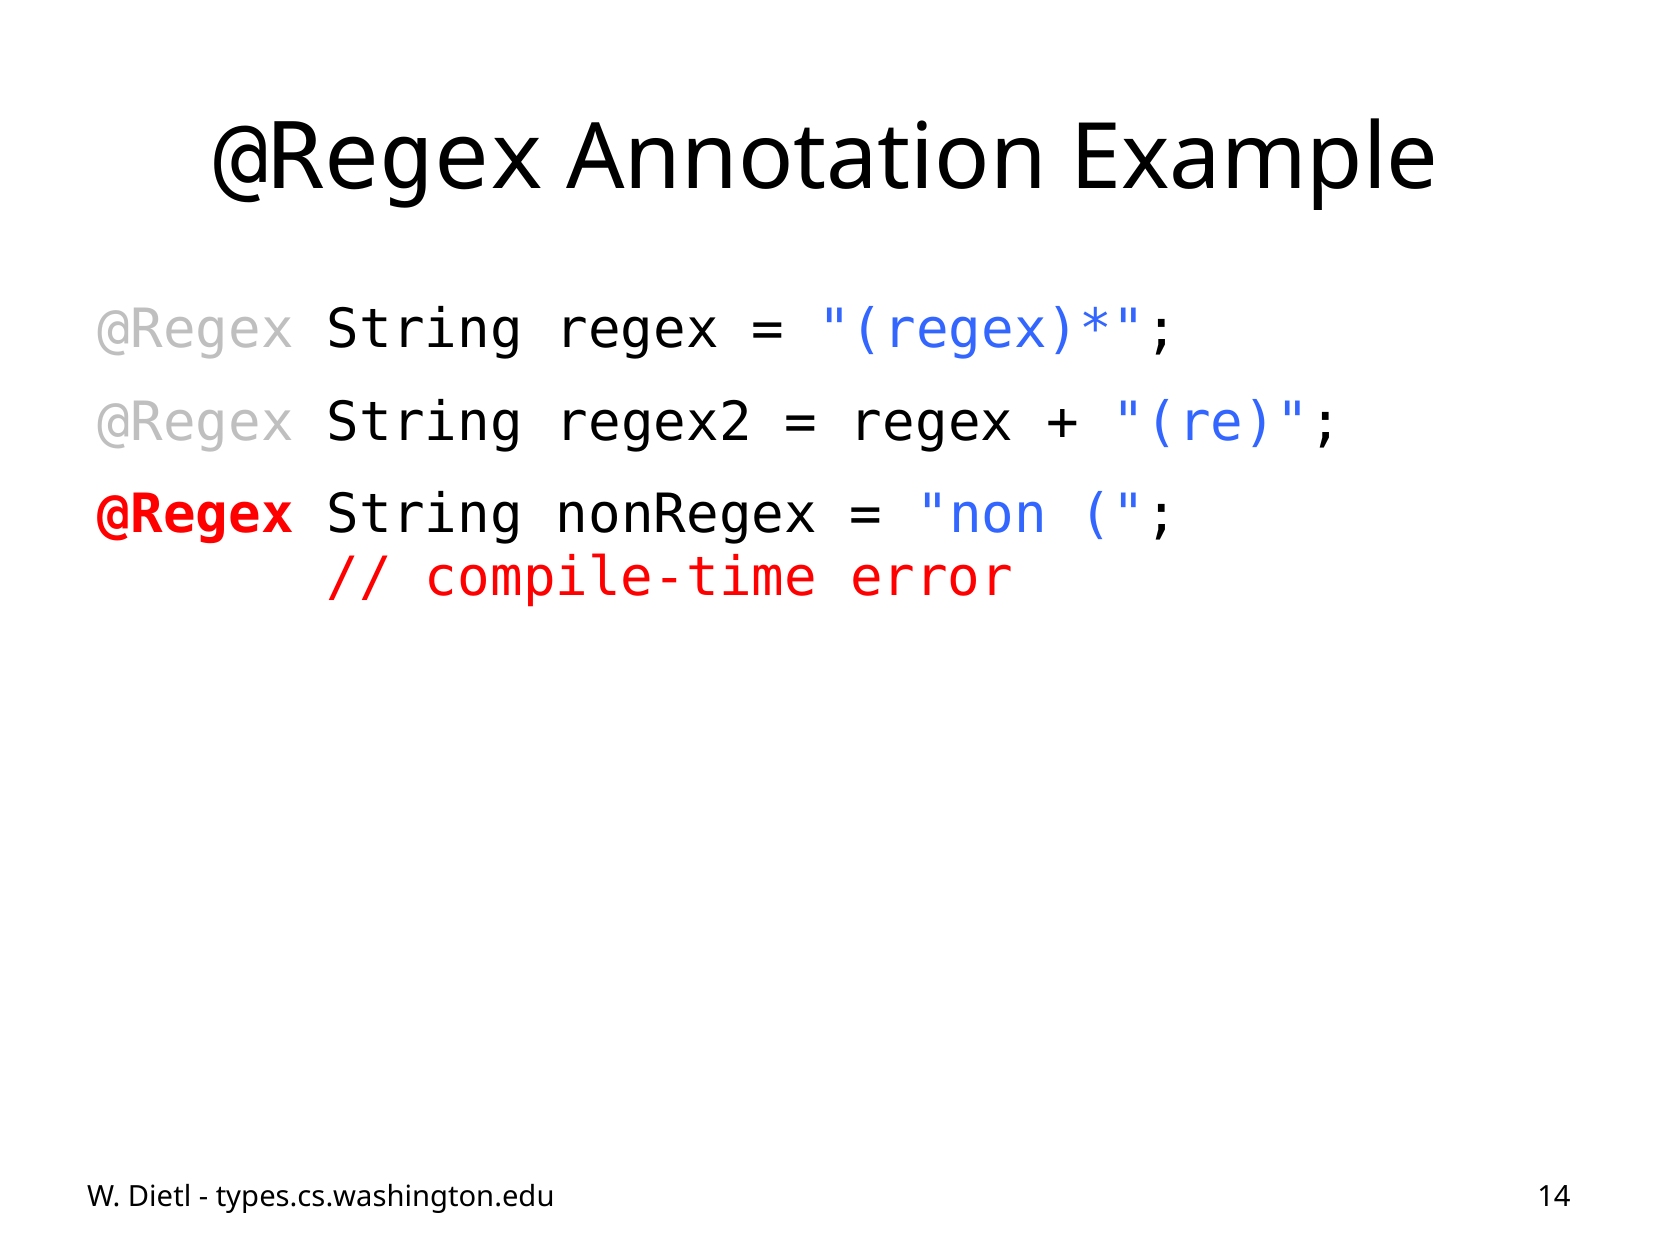

@Regex Annotation Example
# @Regex String regex = "(regex)*";
@Regex String regex2 = regex + "(re)";
@Regex String nonRegex = "non (";
 // compile-time error
W. Dietl - types.cs.washington.edu
14